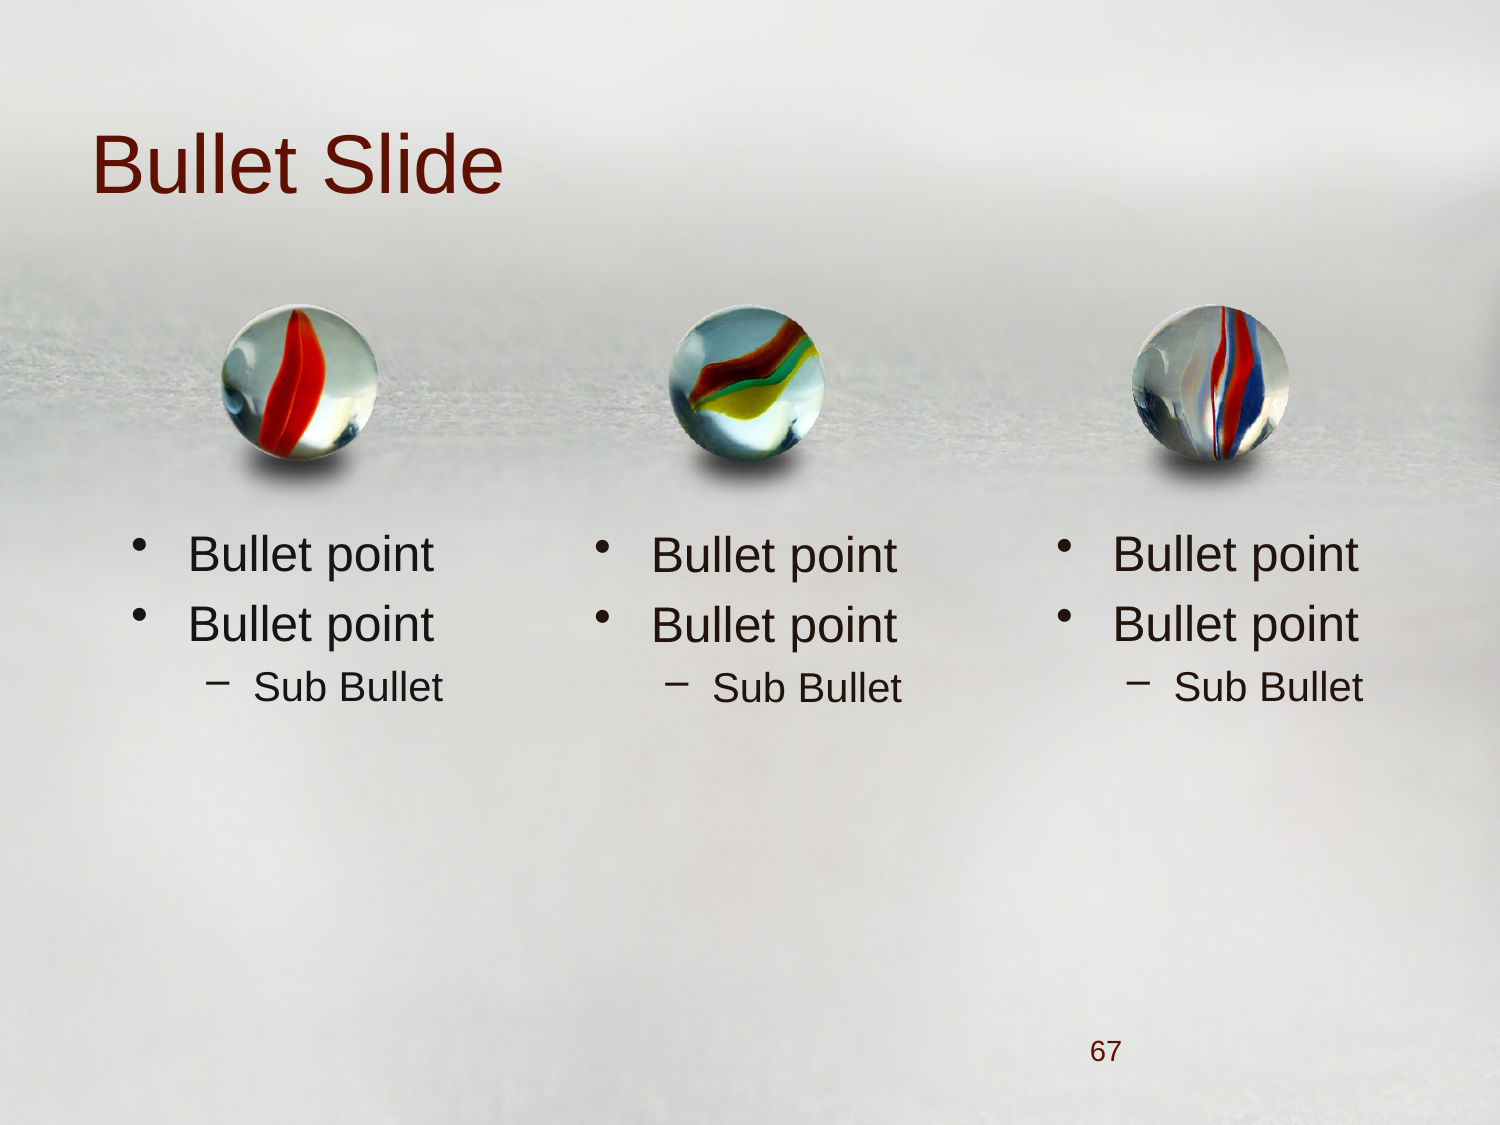

# Bullet Slide
Bullet point
Bullet point
Sub Bullet
Bullet point
Bullet point
Sub Bullet
Bullet point
Bullet point
Sub Bullet
Tallinn, 01.01.2016
67